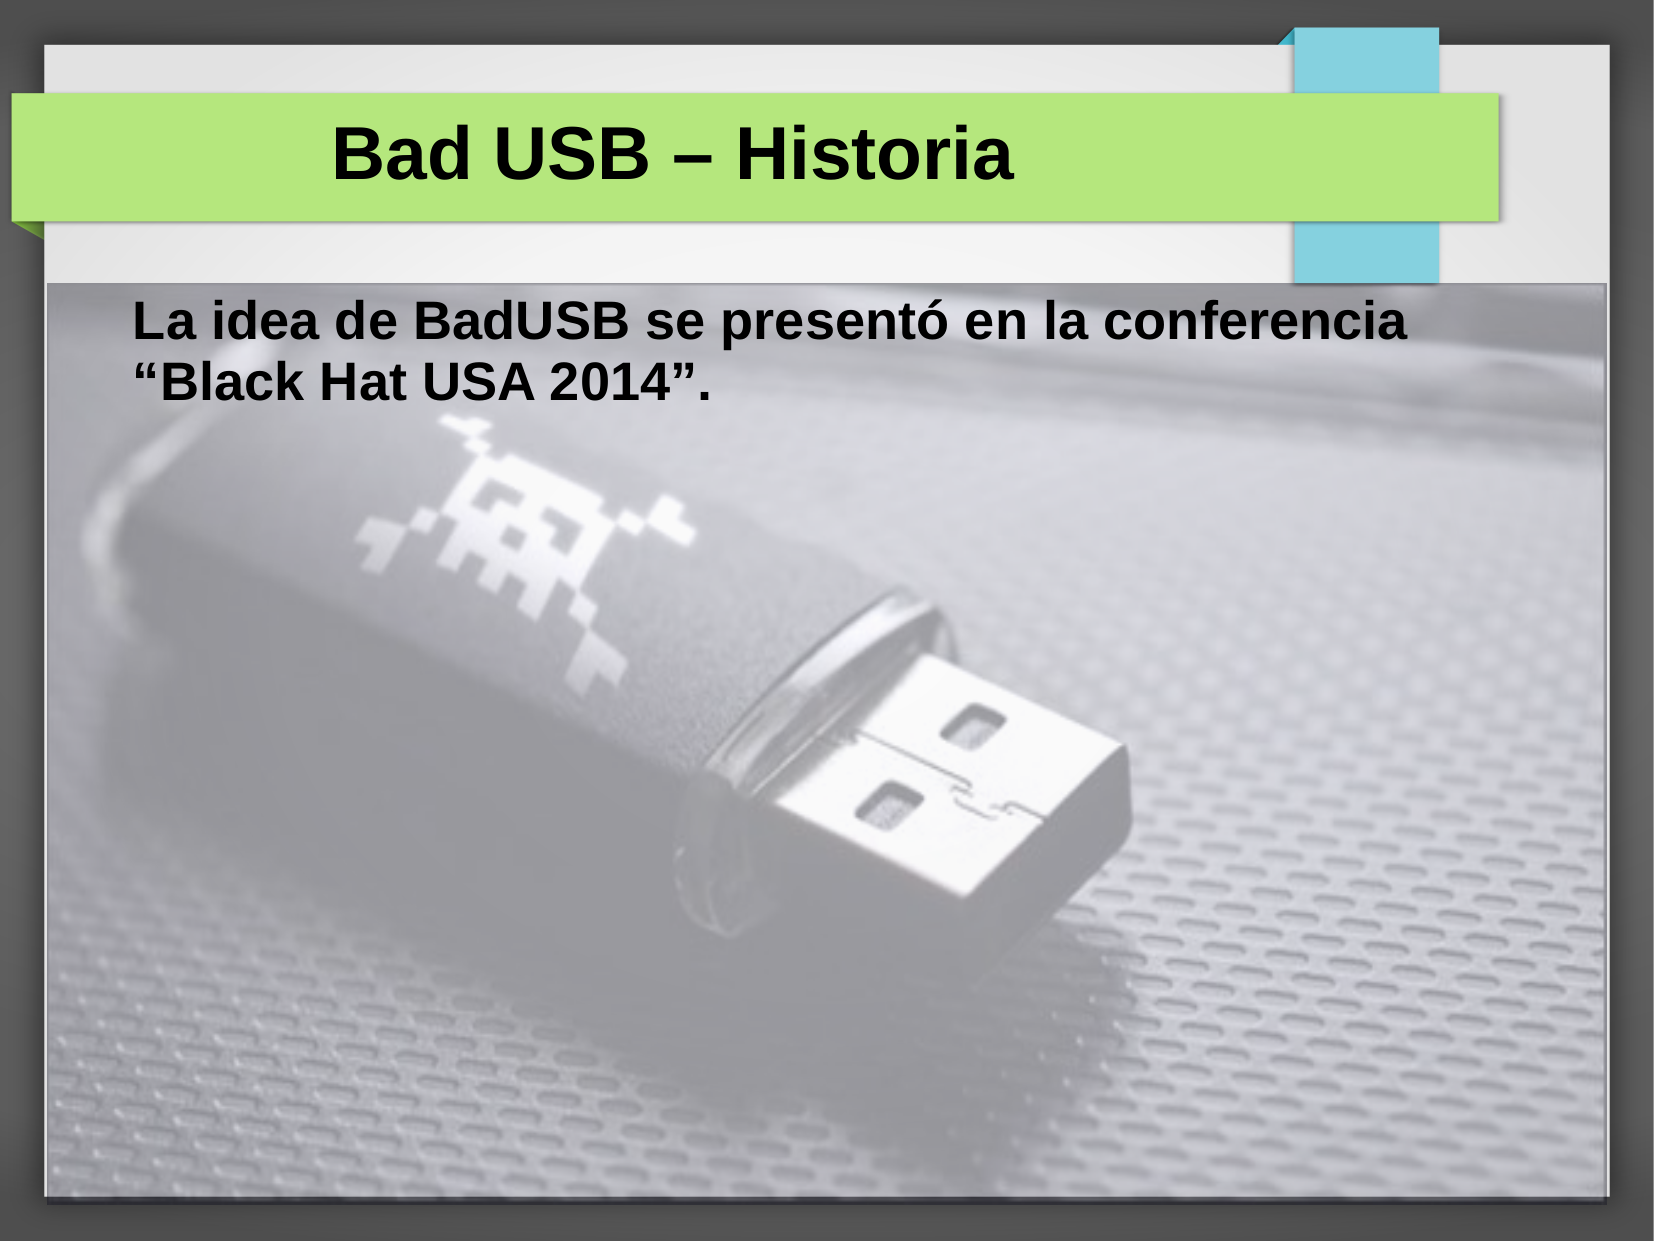

# Bad USB – Historia
La idea de BadUSB se presentó en la conferencia “Black Hat USA 2014”.